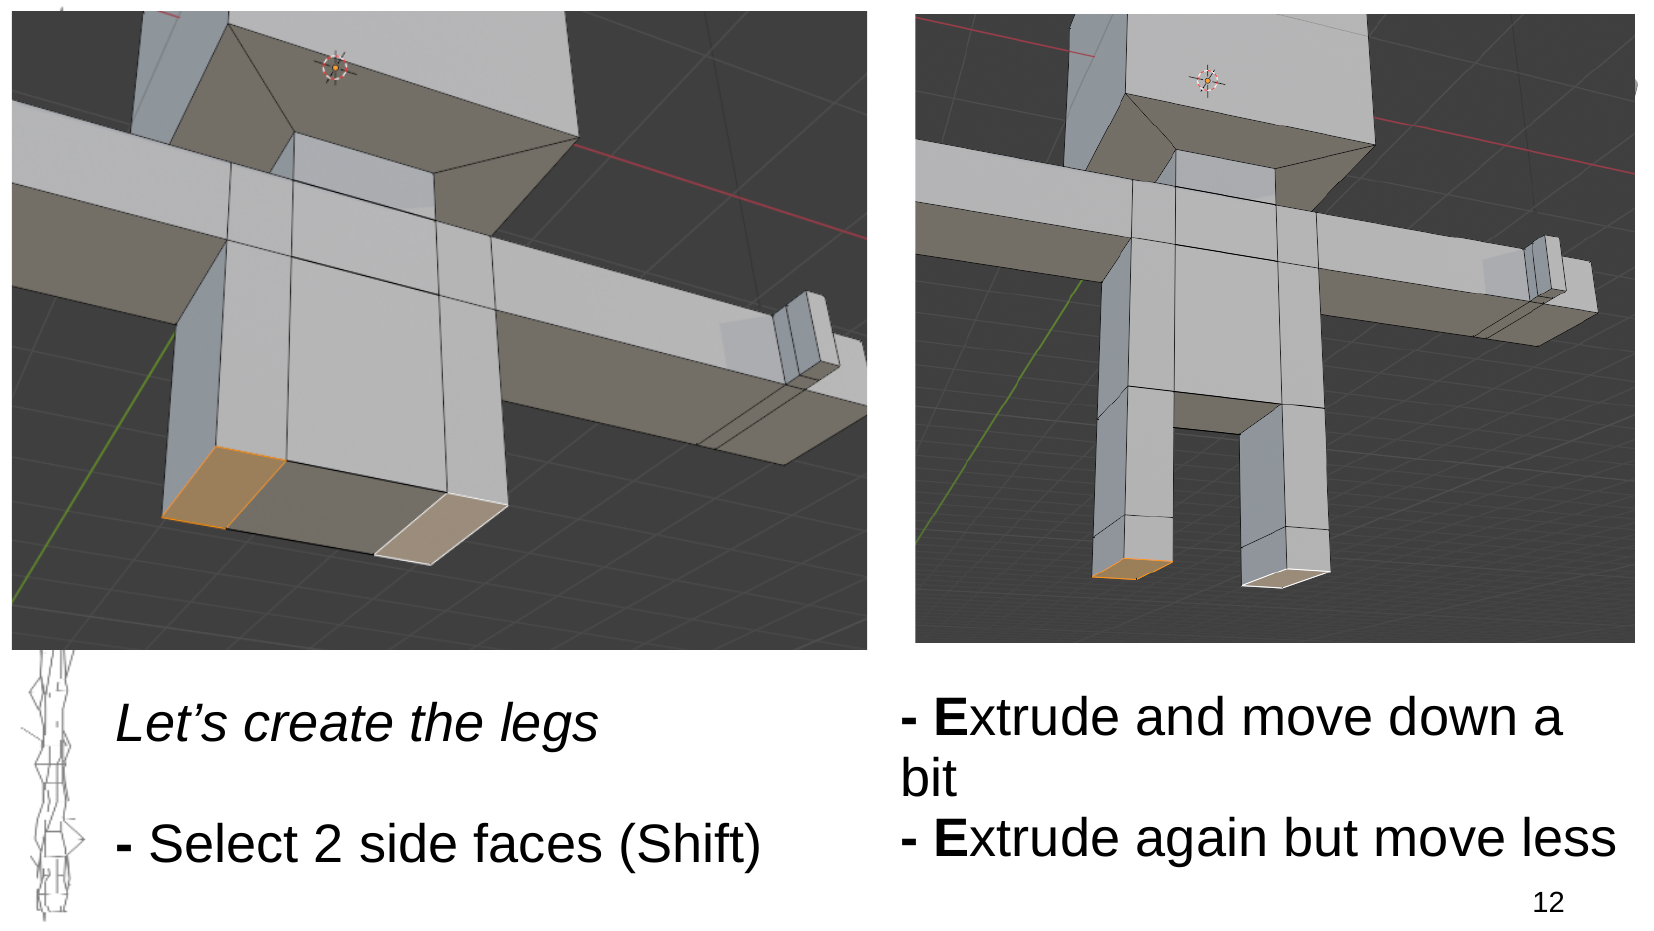

- Extrude and move down a bit
- Extrude again but move less
Let’s create the legs
- Select 2 side faces (Shift)
12